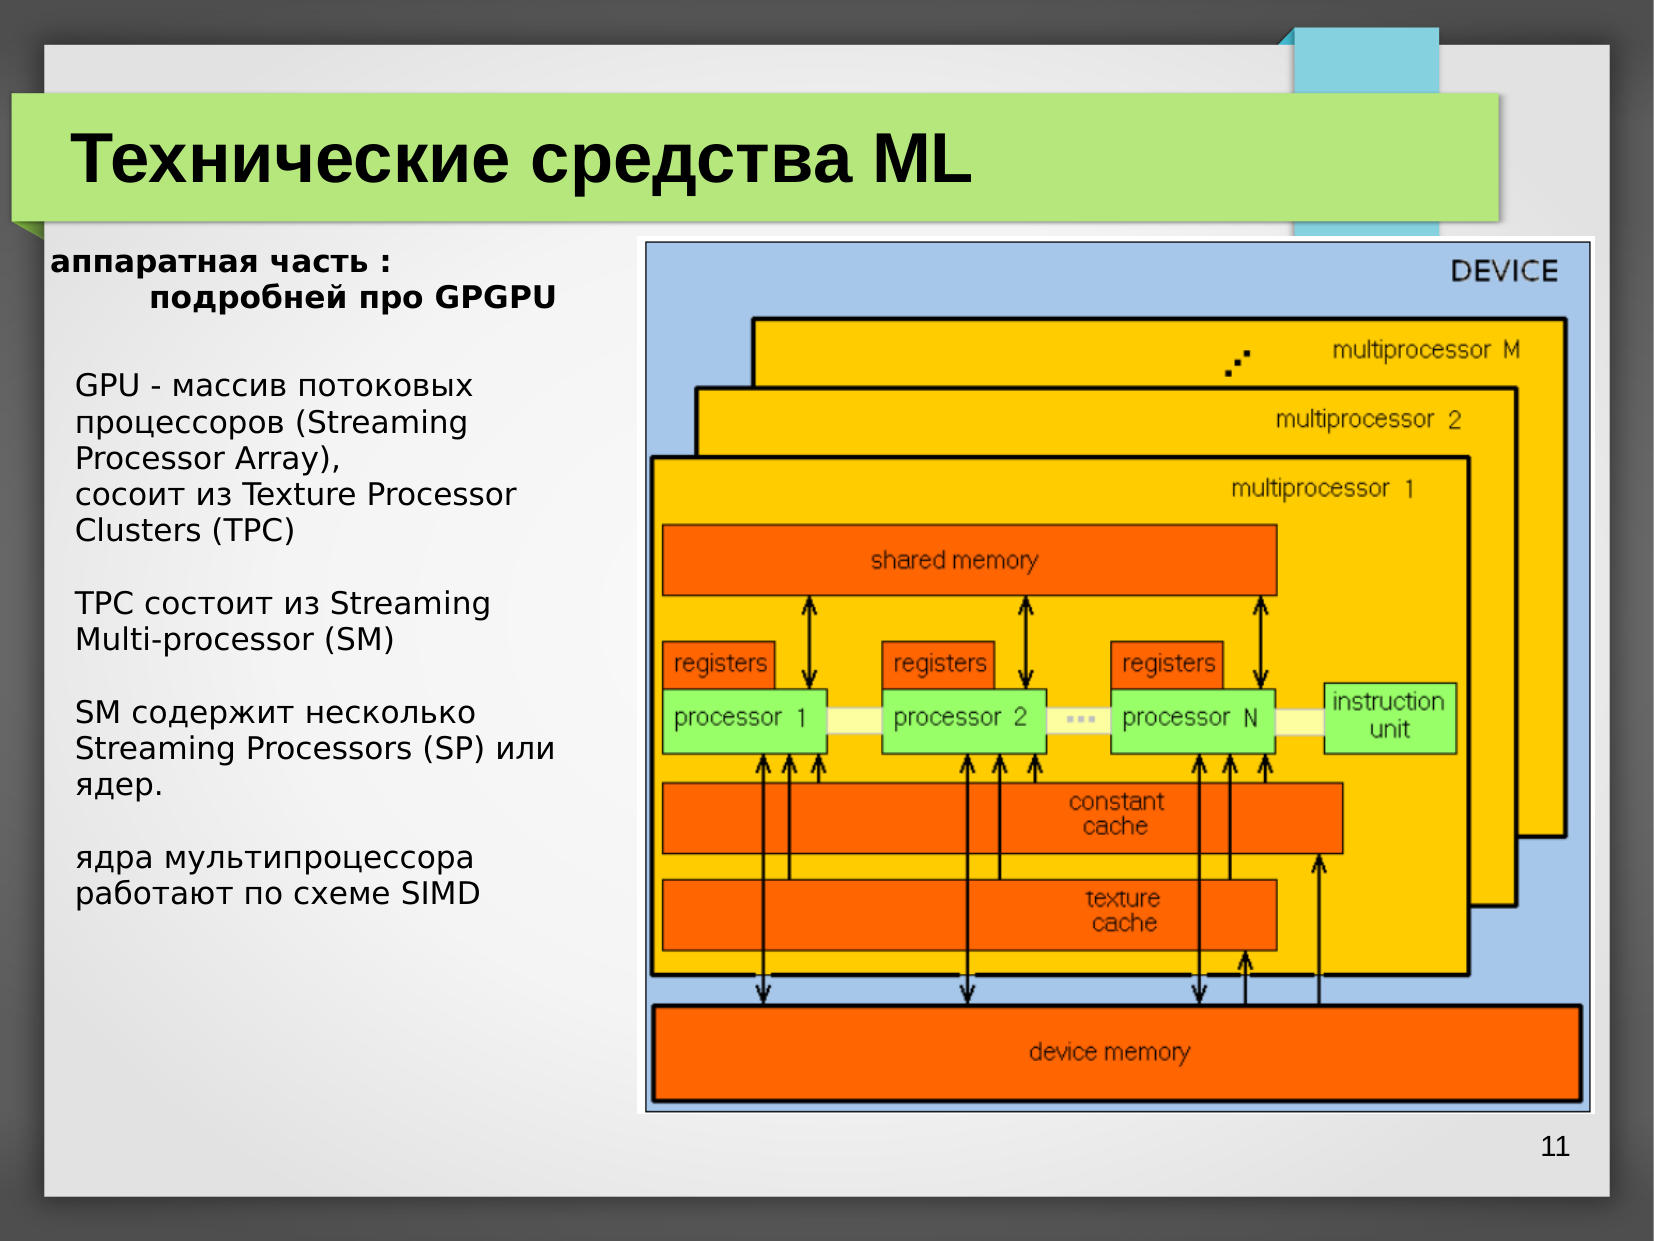

# Технические средства ML
аппаратная часть :
 подробней про GPGPU
GPU - массив потоковых процессоров (Streaming Processor Array),
сосоит из Texture Processor Clusters (TPC)
TPC состоит из Streaming Multi-processor (SM)
SM содержит несколько Streaming Processors (SP) или ядер.
ядра мультипроцессора работают по схеме SIMD
11